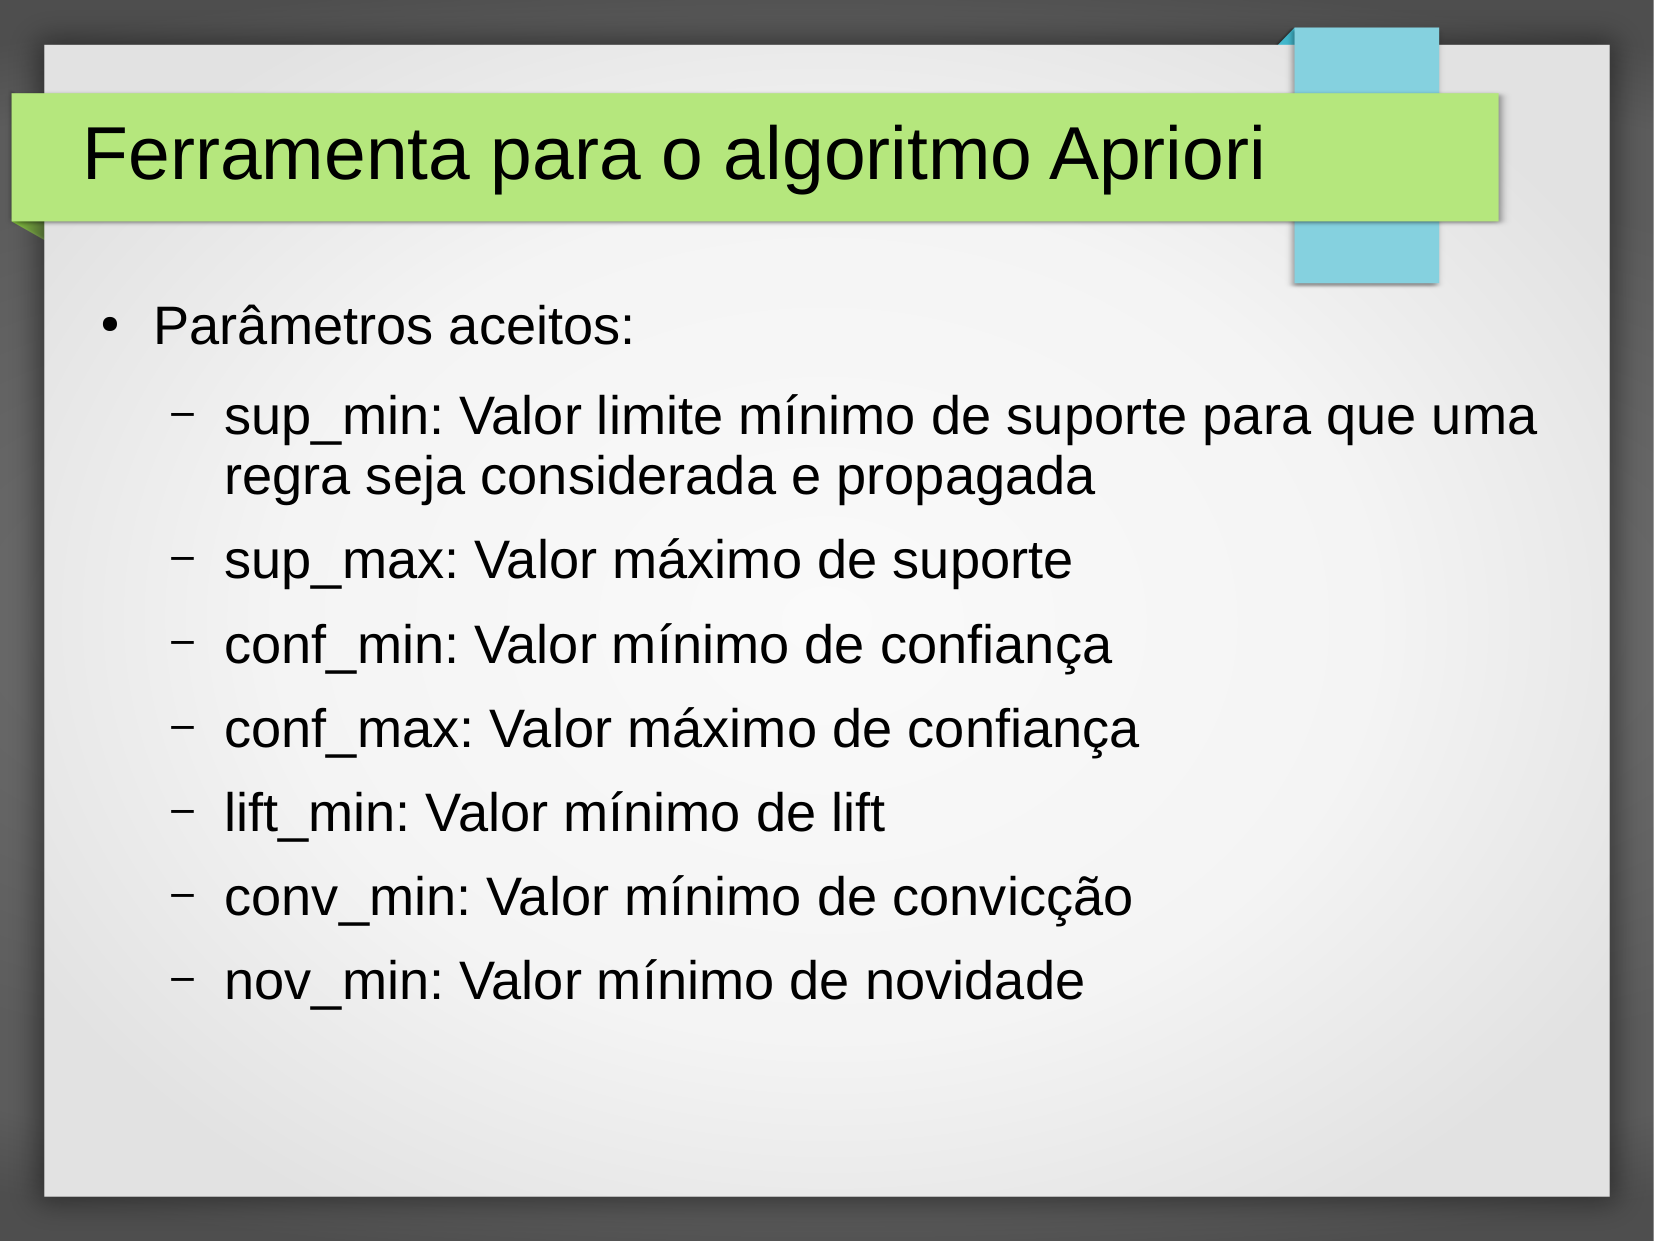

# Ferramenta para o algoritmo Apriori
Parâmetros aceitos:
sup_min: Valor limite mínimo de suporte para que uma regra seja considerada e propagada
sup_max: Valor máximo de suporte
conf_min: Valor mínimo de confiança
conf_max: Valor máximo de confiança
lift_min: Valor mínimo de lift
conv_min: Valor mínimo de convicção
nov_min: Valor mínimo de novidade